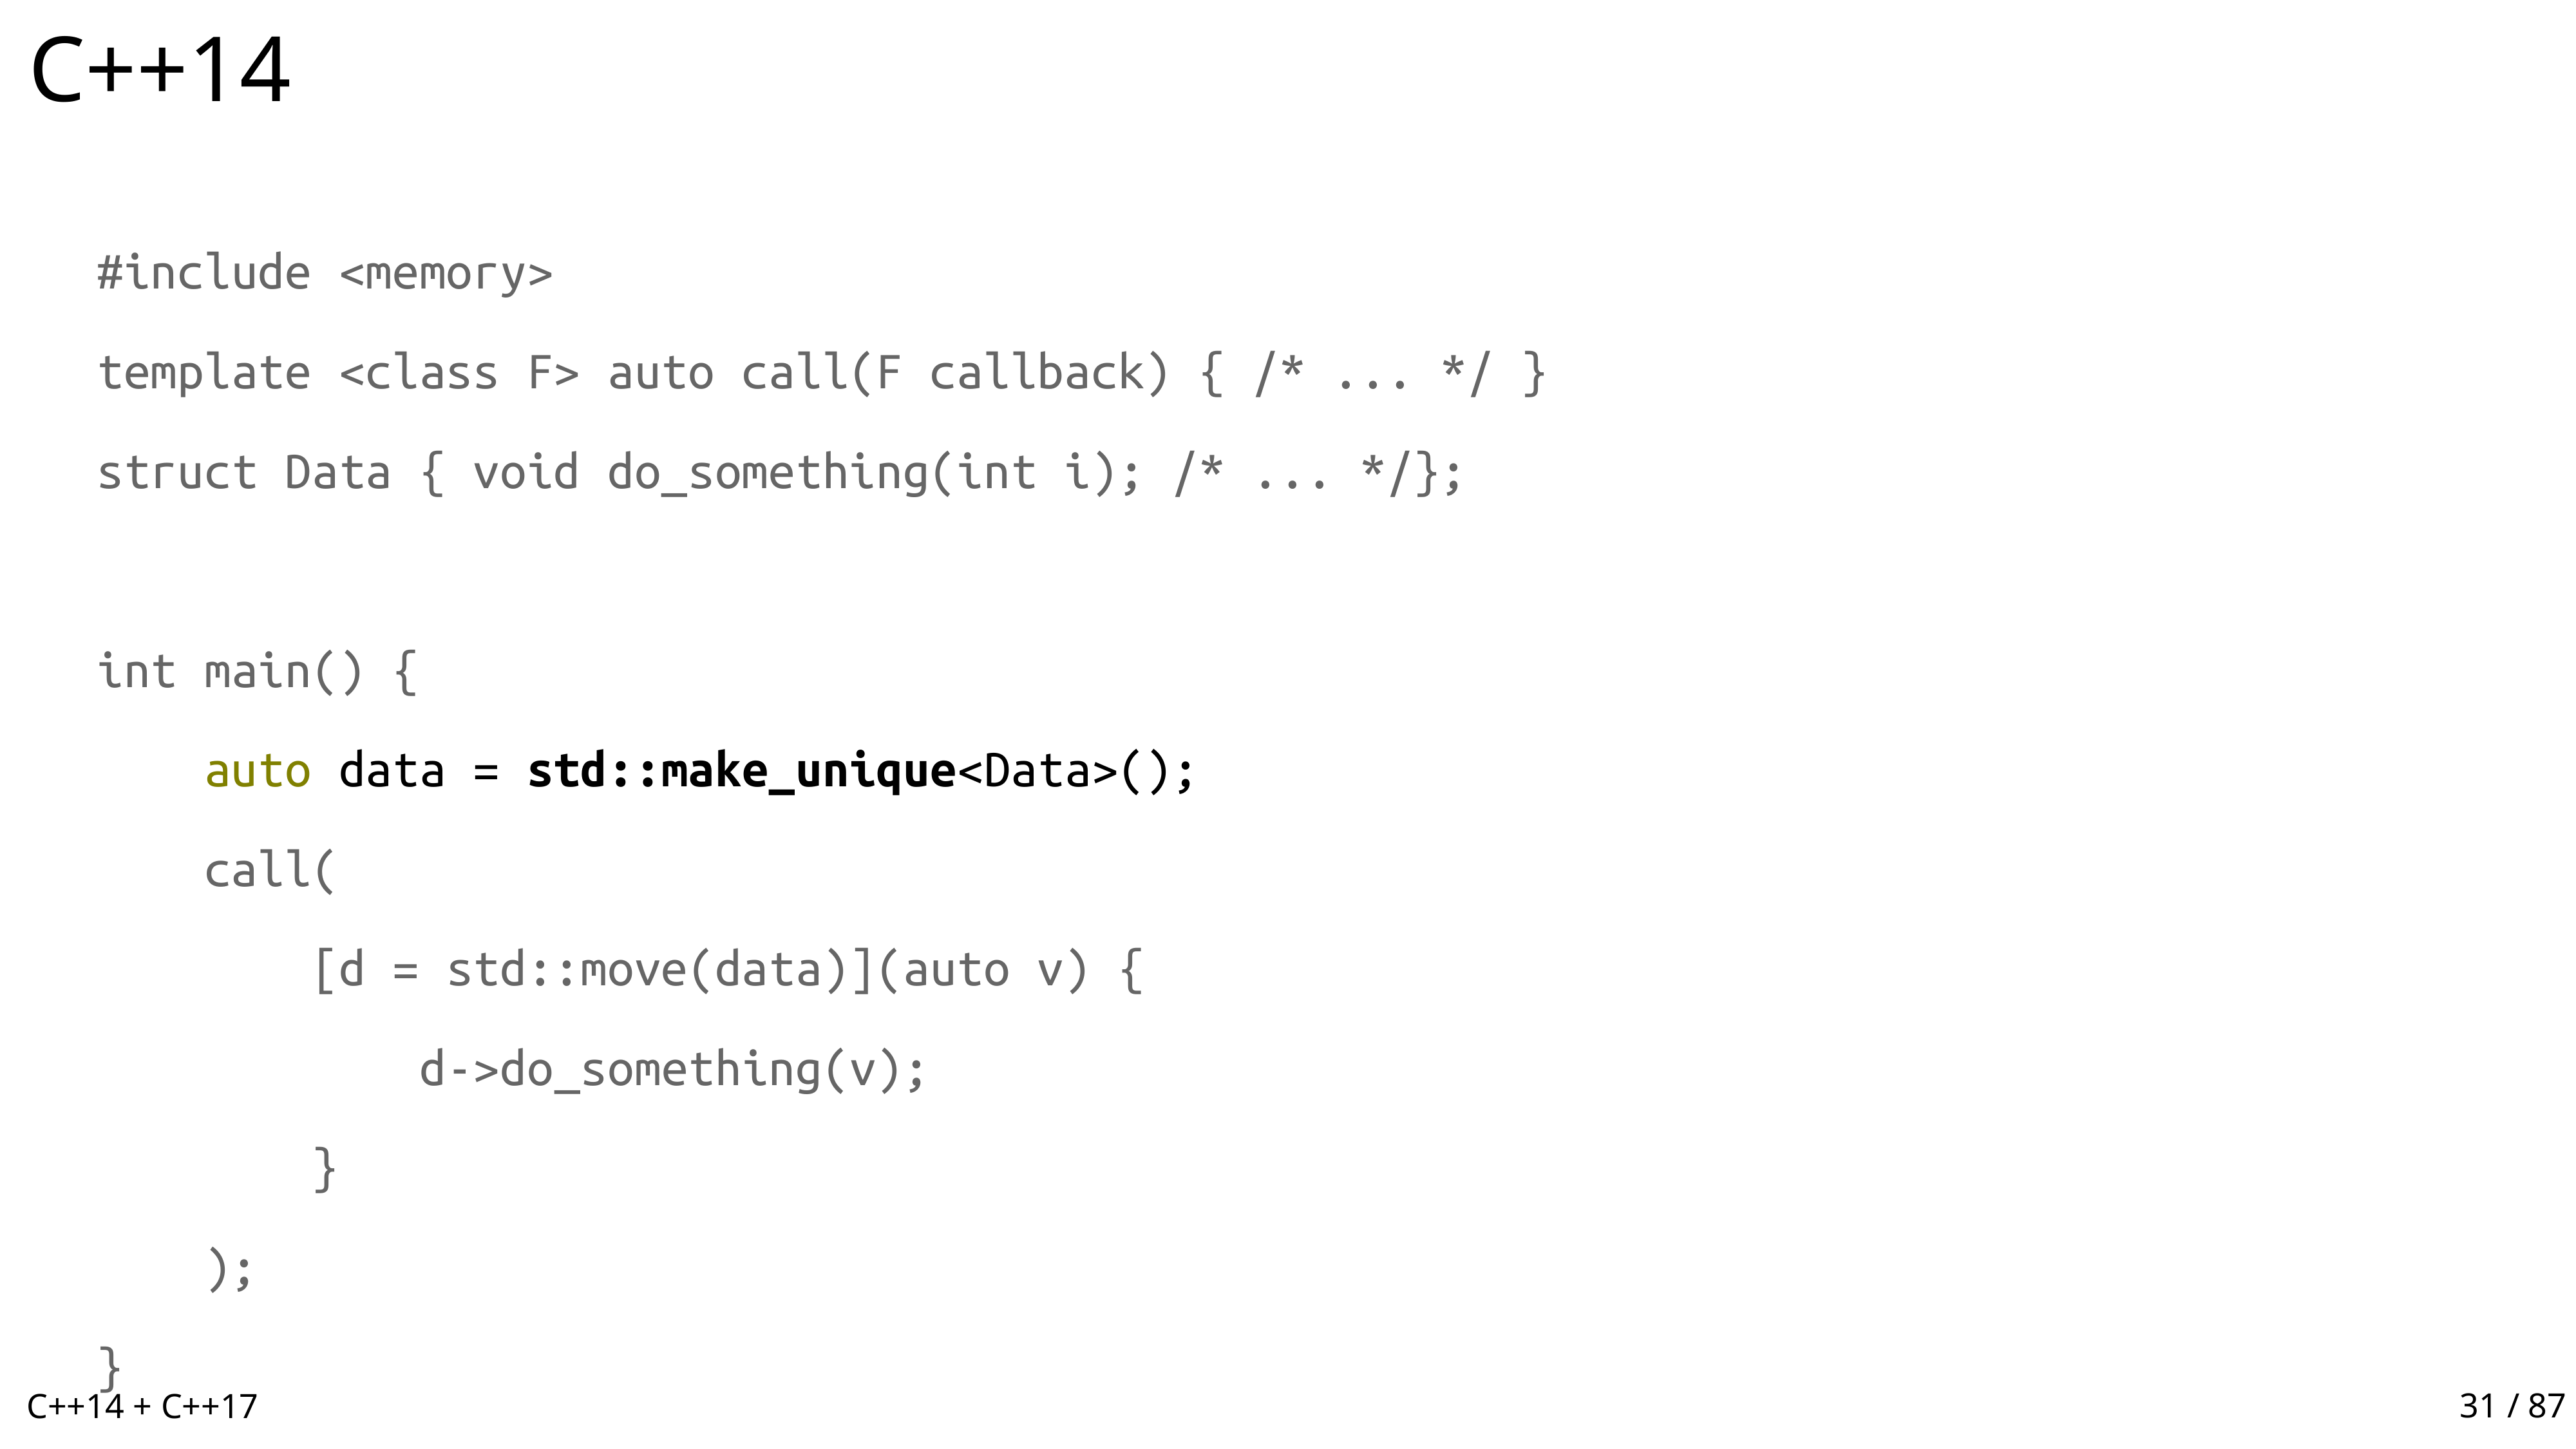

# C++14
#include <memory>
template <class F> auto call(F callback) { /* ... */ }
struct Data { void do_something(int i); /* ... */};
int main() {
 auto data = std::make_unique<Data>();
 call(
 [d = std::move(data)](auto v) {
 d->do_something(v);
 }
 );
}
C++14 + C++17